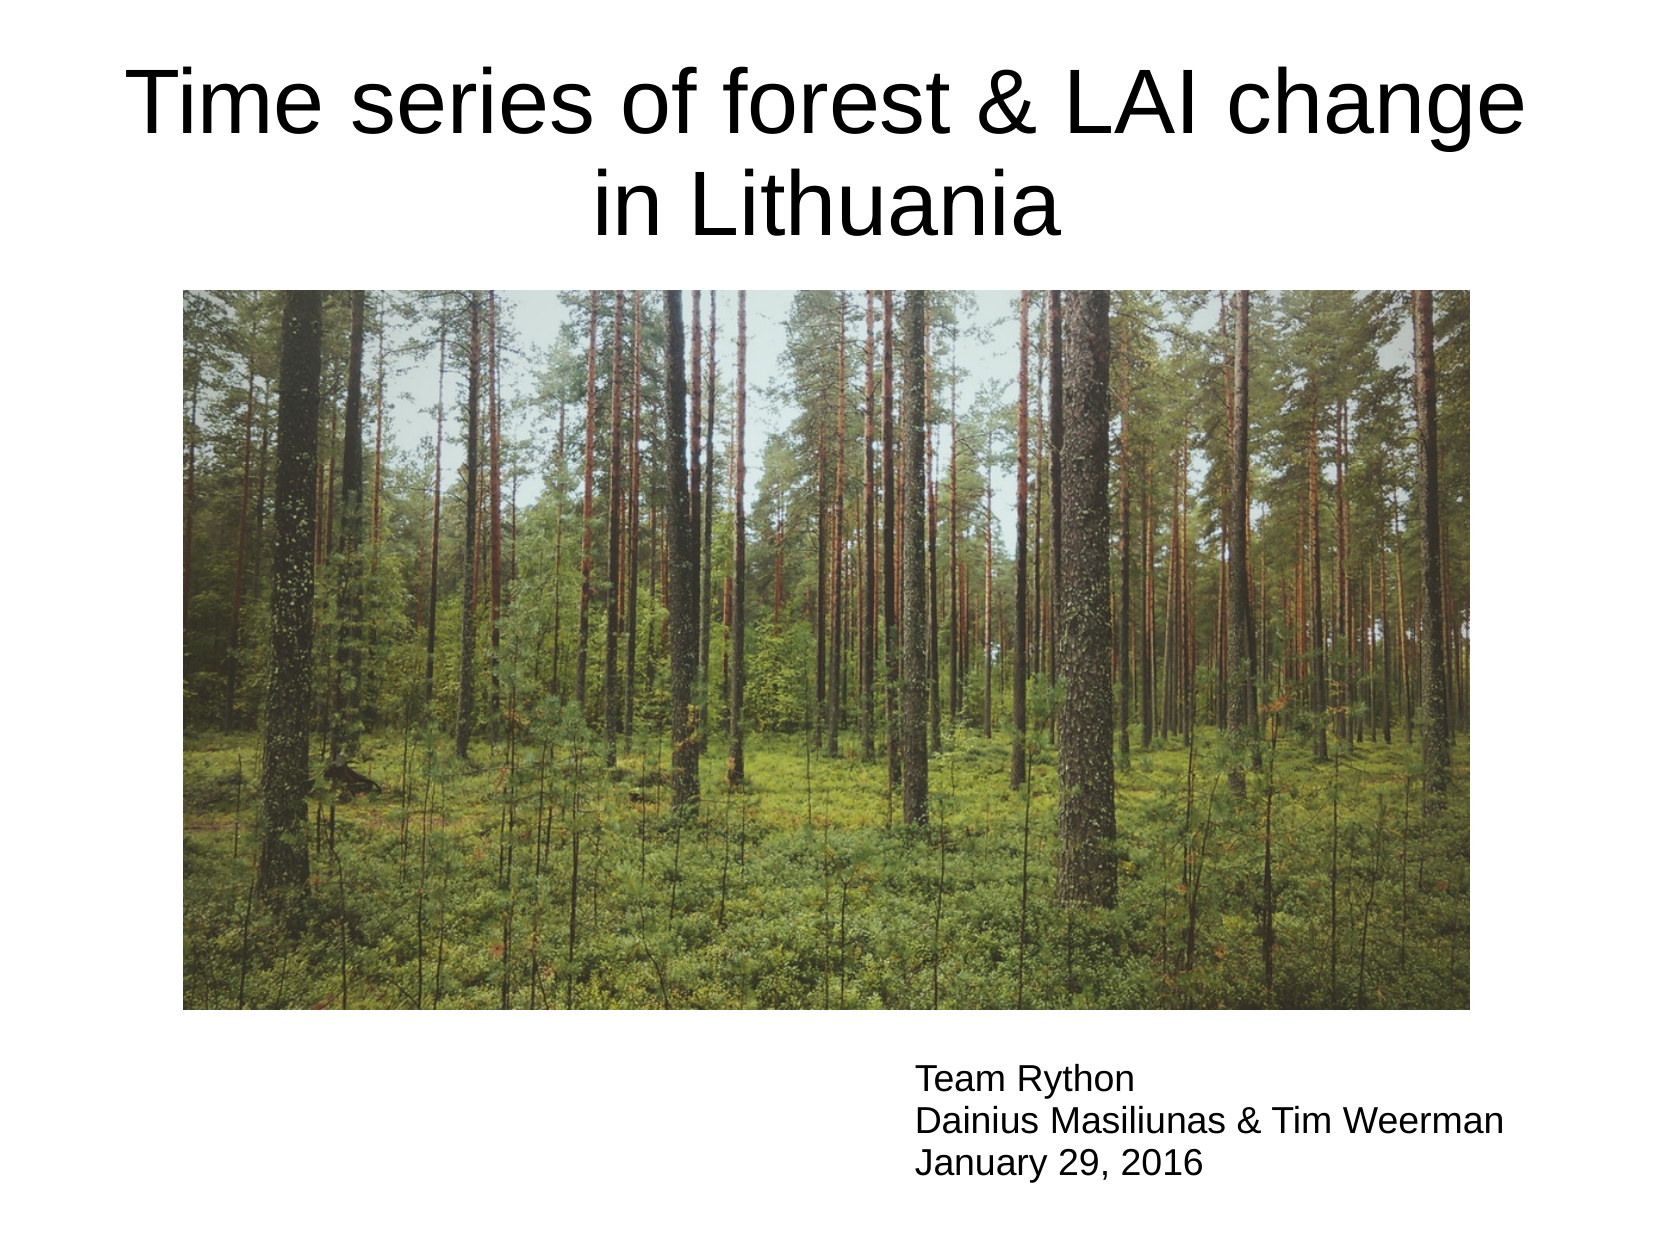

# Time series of forest & LAI change in Lithuania
Team Rython
Dainius Masiliunas & Tim Weerman
January 29, 2016